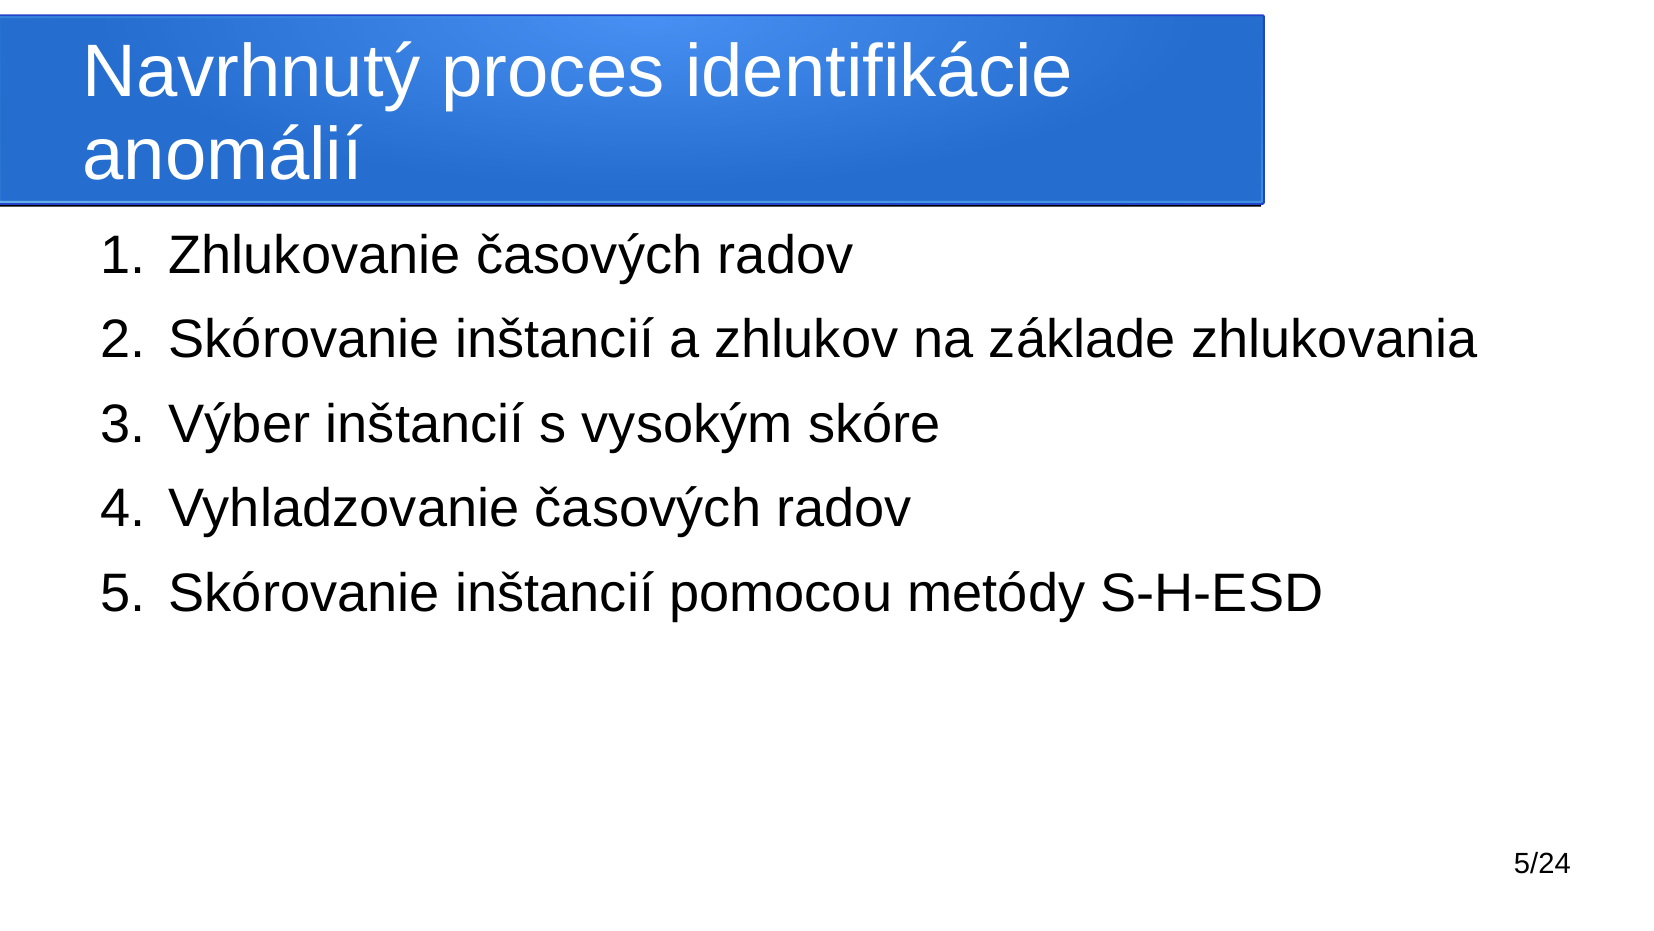

# Navrhnutý proces identifikácie anomálií
 Zhlukovanie časových radov
 Skórovanie inštancií a zhlukov na základe zhlukovania
 Výber inštancií s vysokým skóre
 Vyhladzovanie časových radov
 Skórovanie inštancií pomocou metódy S-H-ESD
5